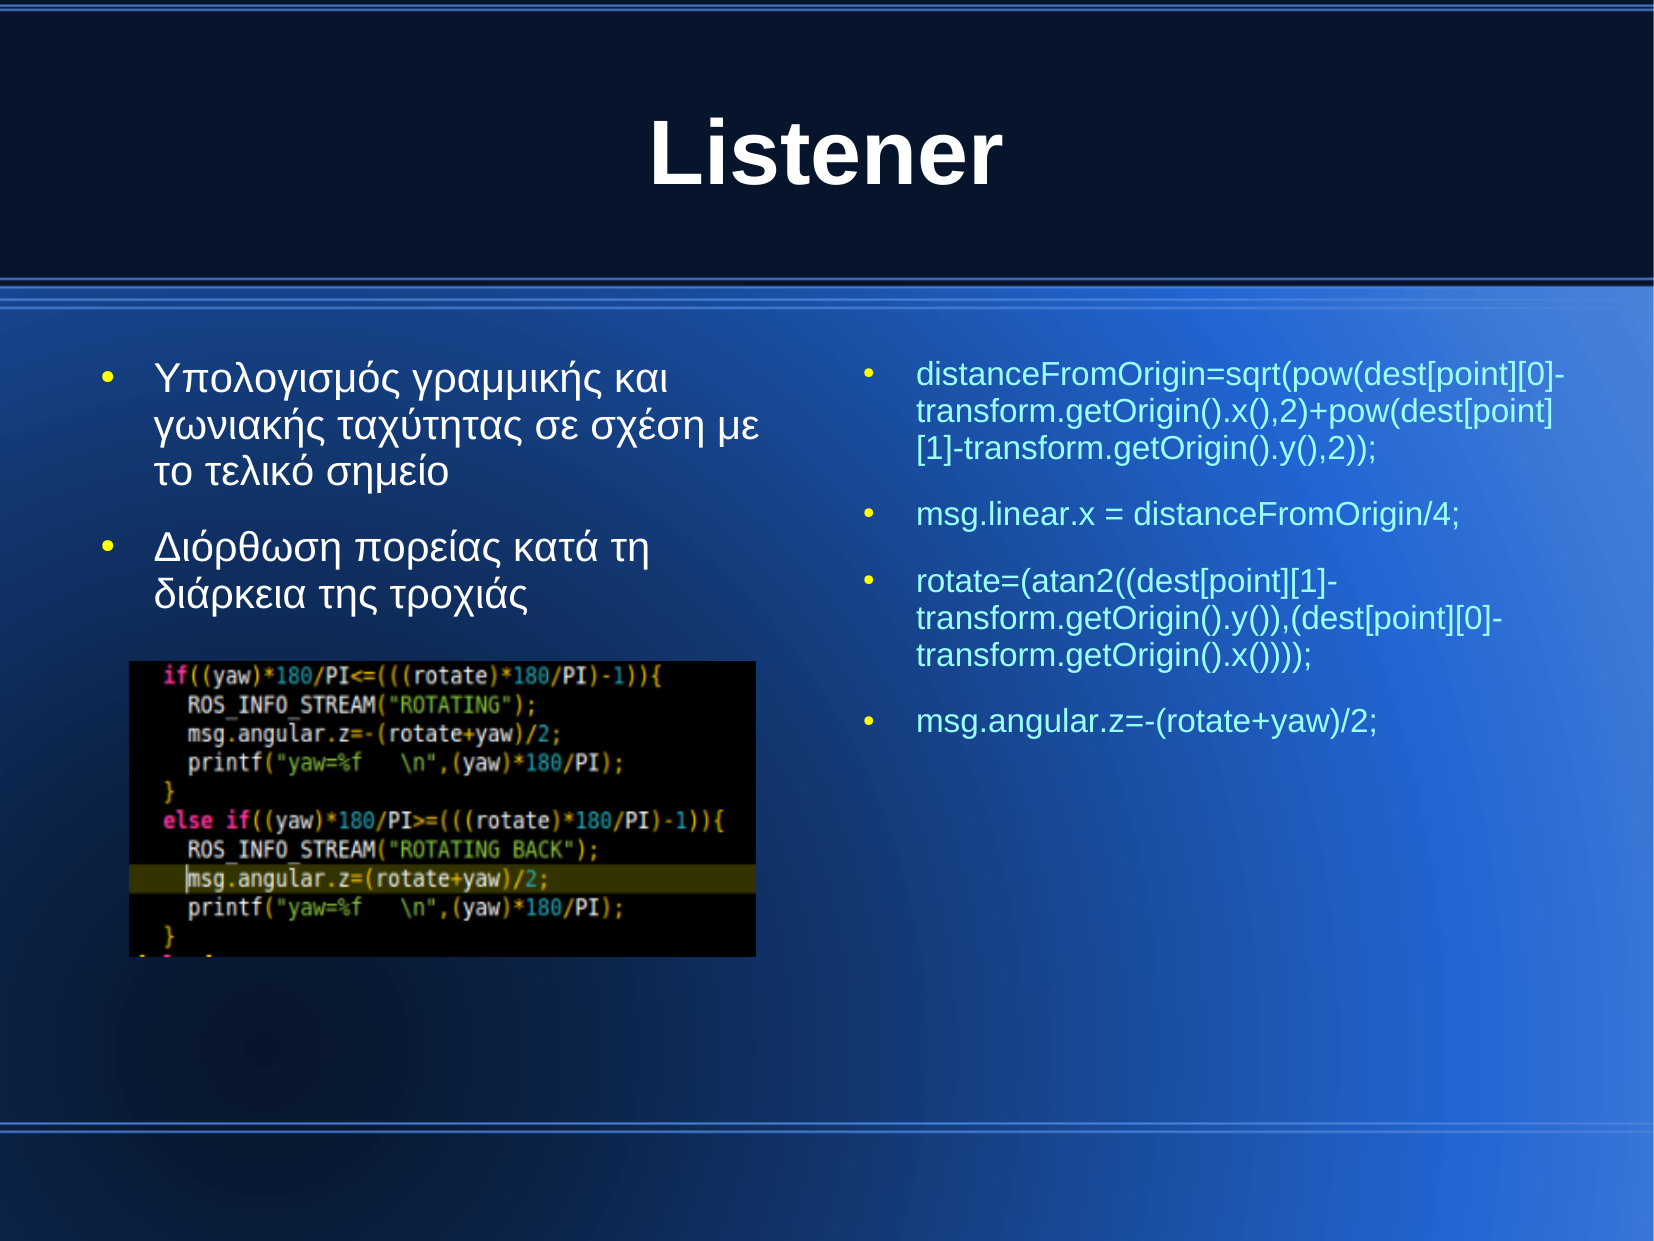

# Listener
Υπολογισμός γραμμικής και γωνιακής ταχύτητας σε σχέση με το τελικό σημείο
Διόρθωση πορείας κατά τη διάρκεια της τροχιάς
distanceFromOrigin=sqrt(pow(dest[point][0]-transform.getOrigin().x(),2)+pow(dest[point][1]-transform.getOrigin().y(),2));
msg.linear.x = distanceFromOrigin/4;
rotate=(atan2((dest[point][1]-transform.getOrigin().y()),(dest[point][0]-transform.getOrigin().x())));
msg.angular.z=-(rotate+yaw)/2;